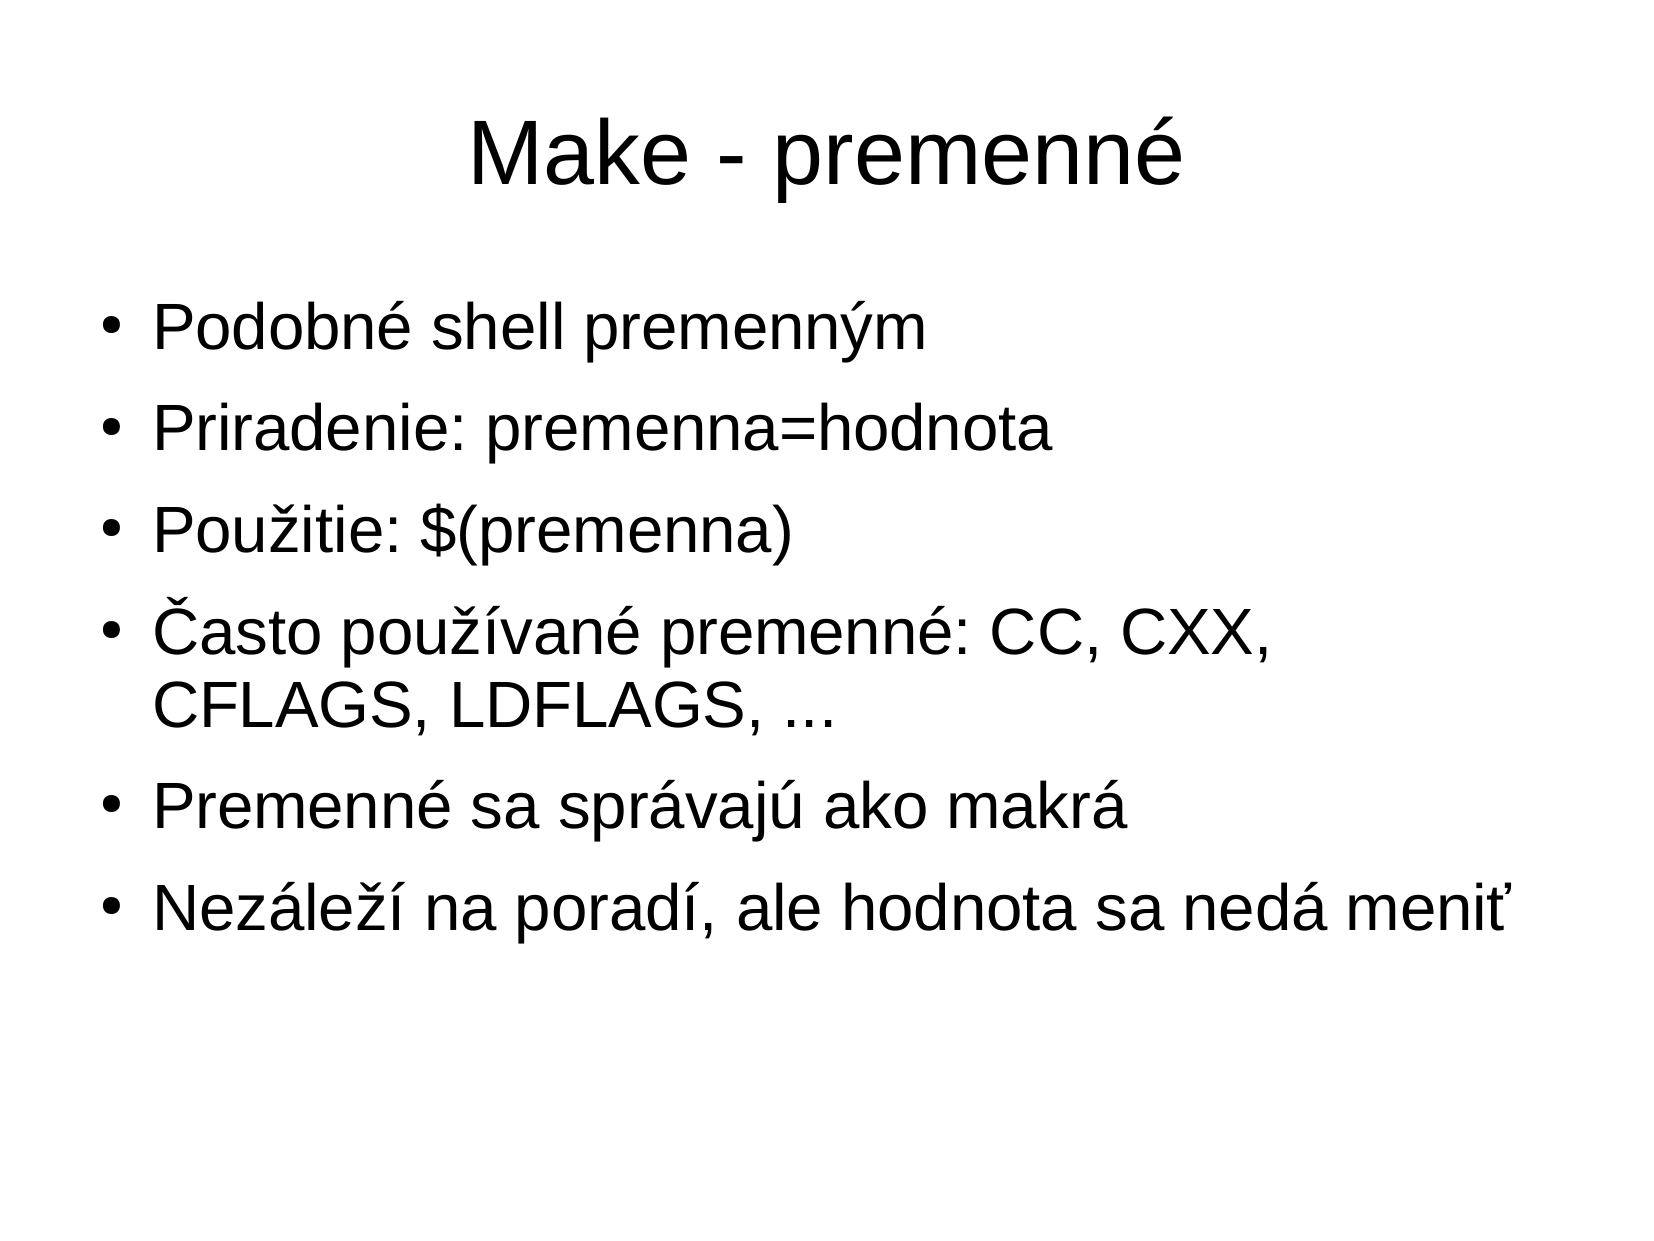

# Make - premenné
Podobné shell premenným
Priradenie: premenna=hodnota
Použitie: $(premenna)
Často používané premenné: CC, CXX, CFLAGS, LDFLAGS, ...
Premenné sa správajú ako makrá
Nezáleží na poradí, ale hodnota sa nedá meniť